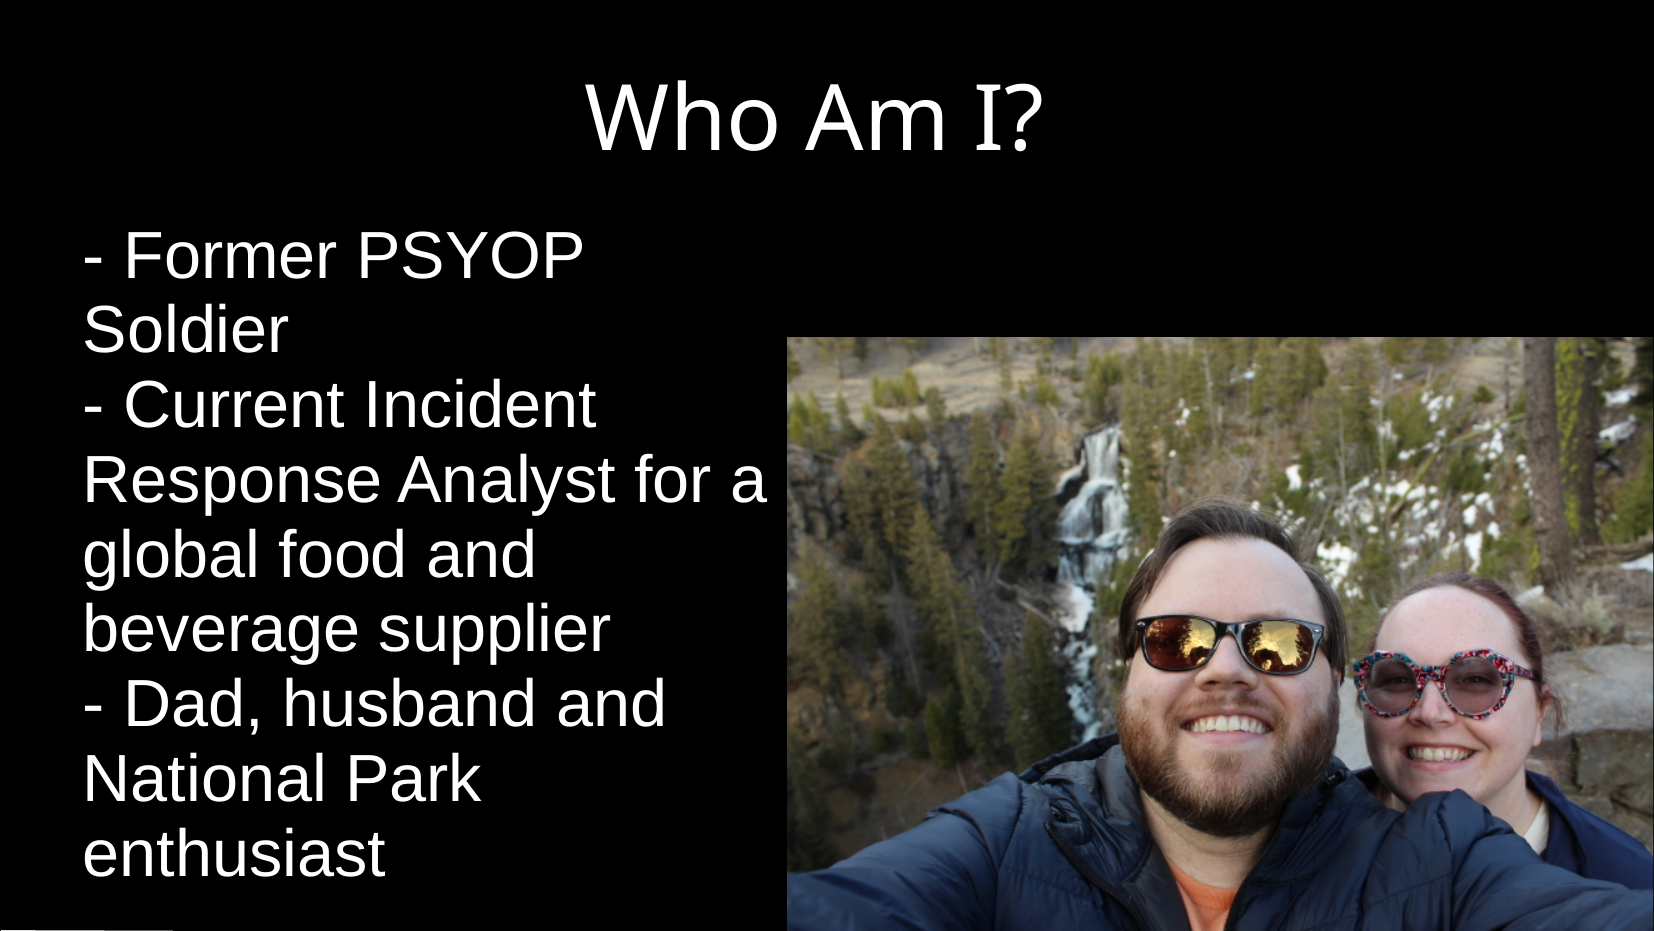

# Who Am I?
- Former PSYOP Soldier
- Current Incident Response Analyst for a global food and beverage supplier
- Dad, husband and National Park enthusiast